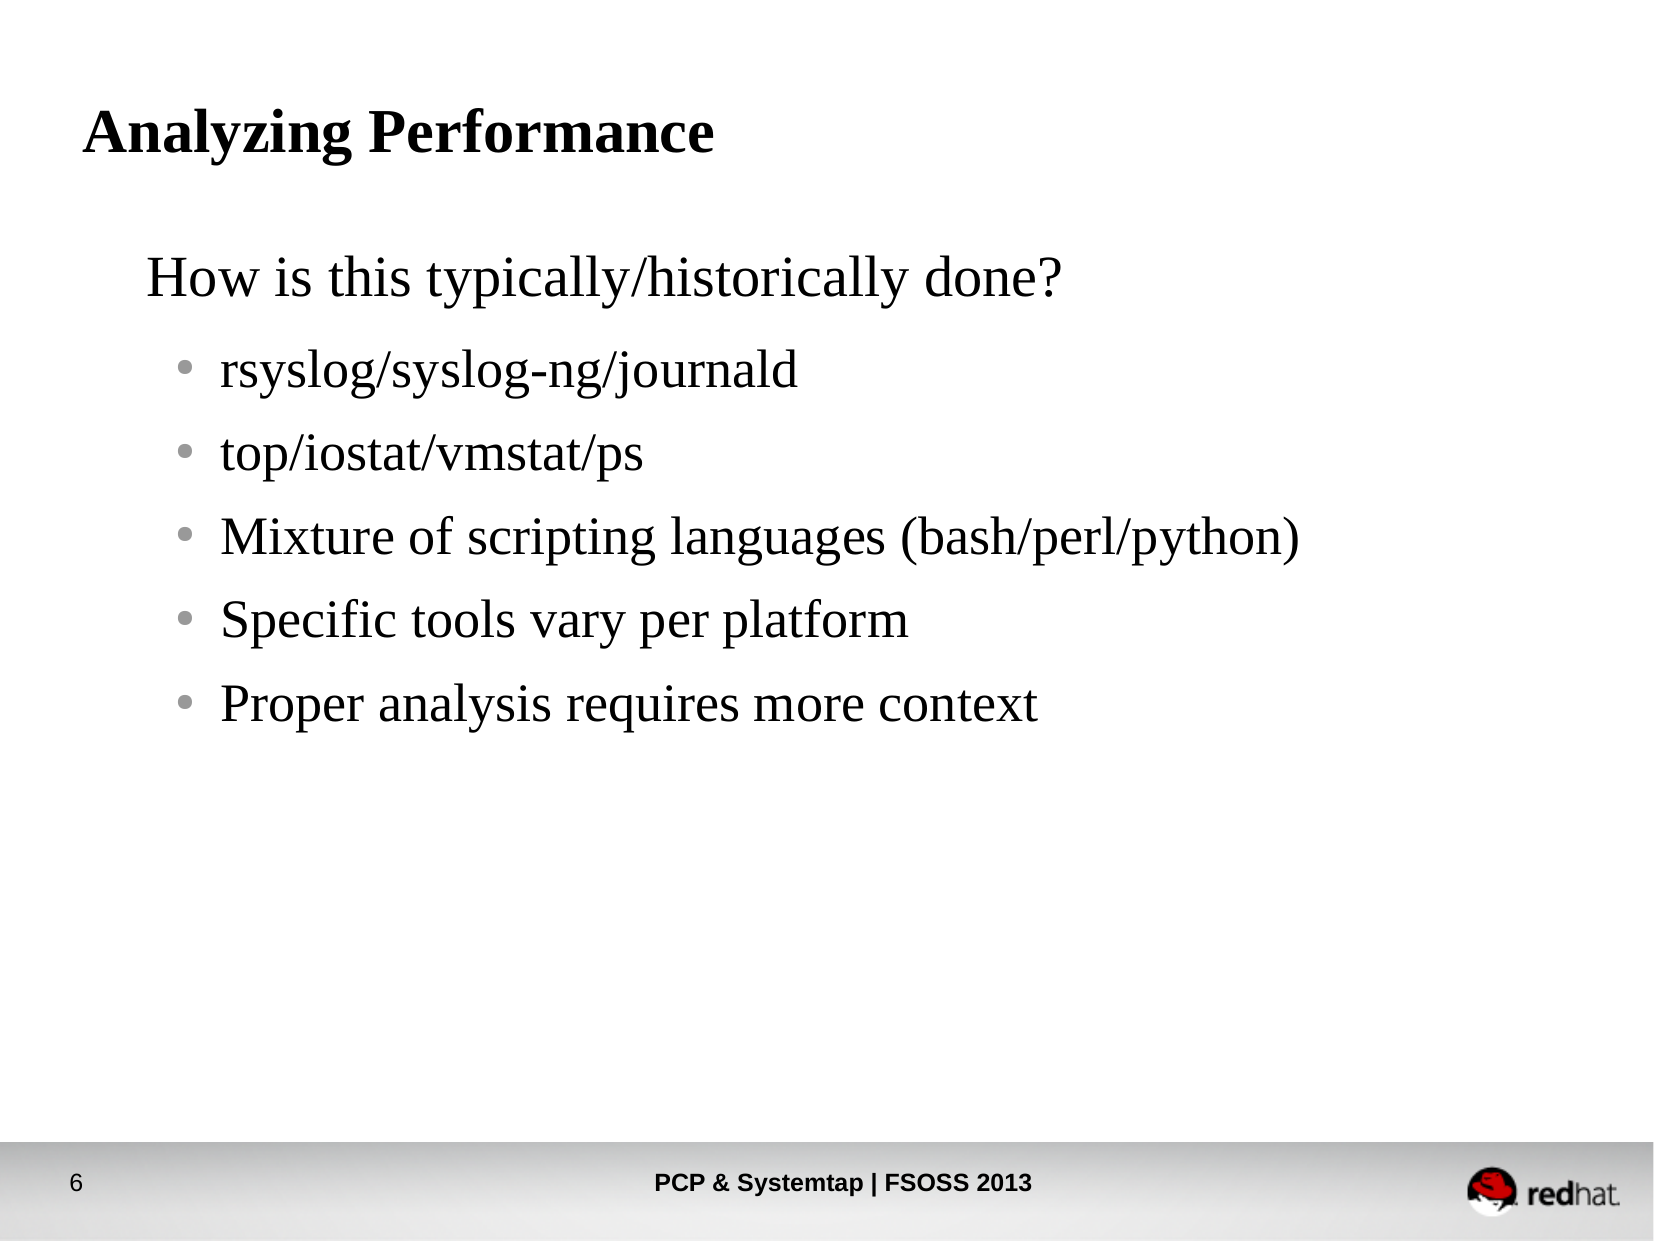

# Analyzing Performance
How is this typically/historically done?
rsyslog/syslog-ng/journald
top/iostat/vmstat/ps
Mixture of scripting languages (bash/perl/python)
Specific tools vary per platform
Proper analysis requires more context